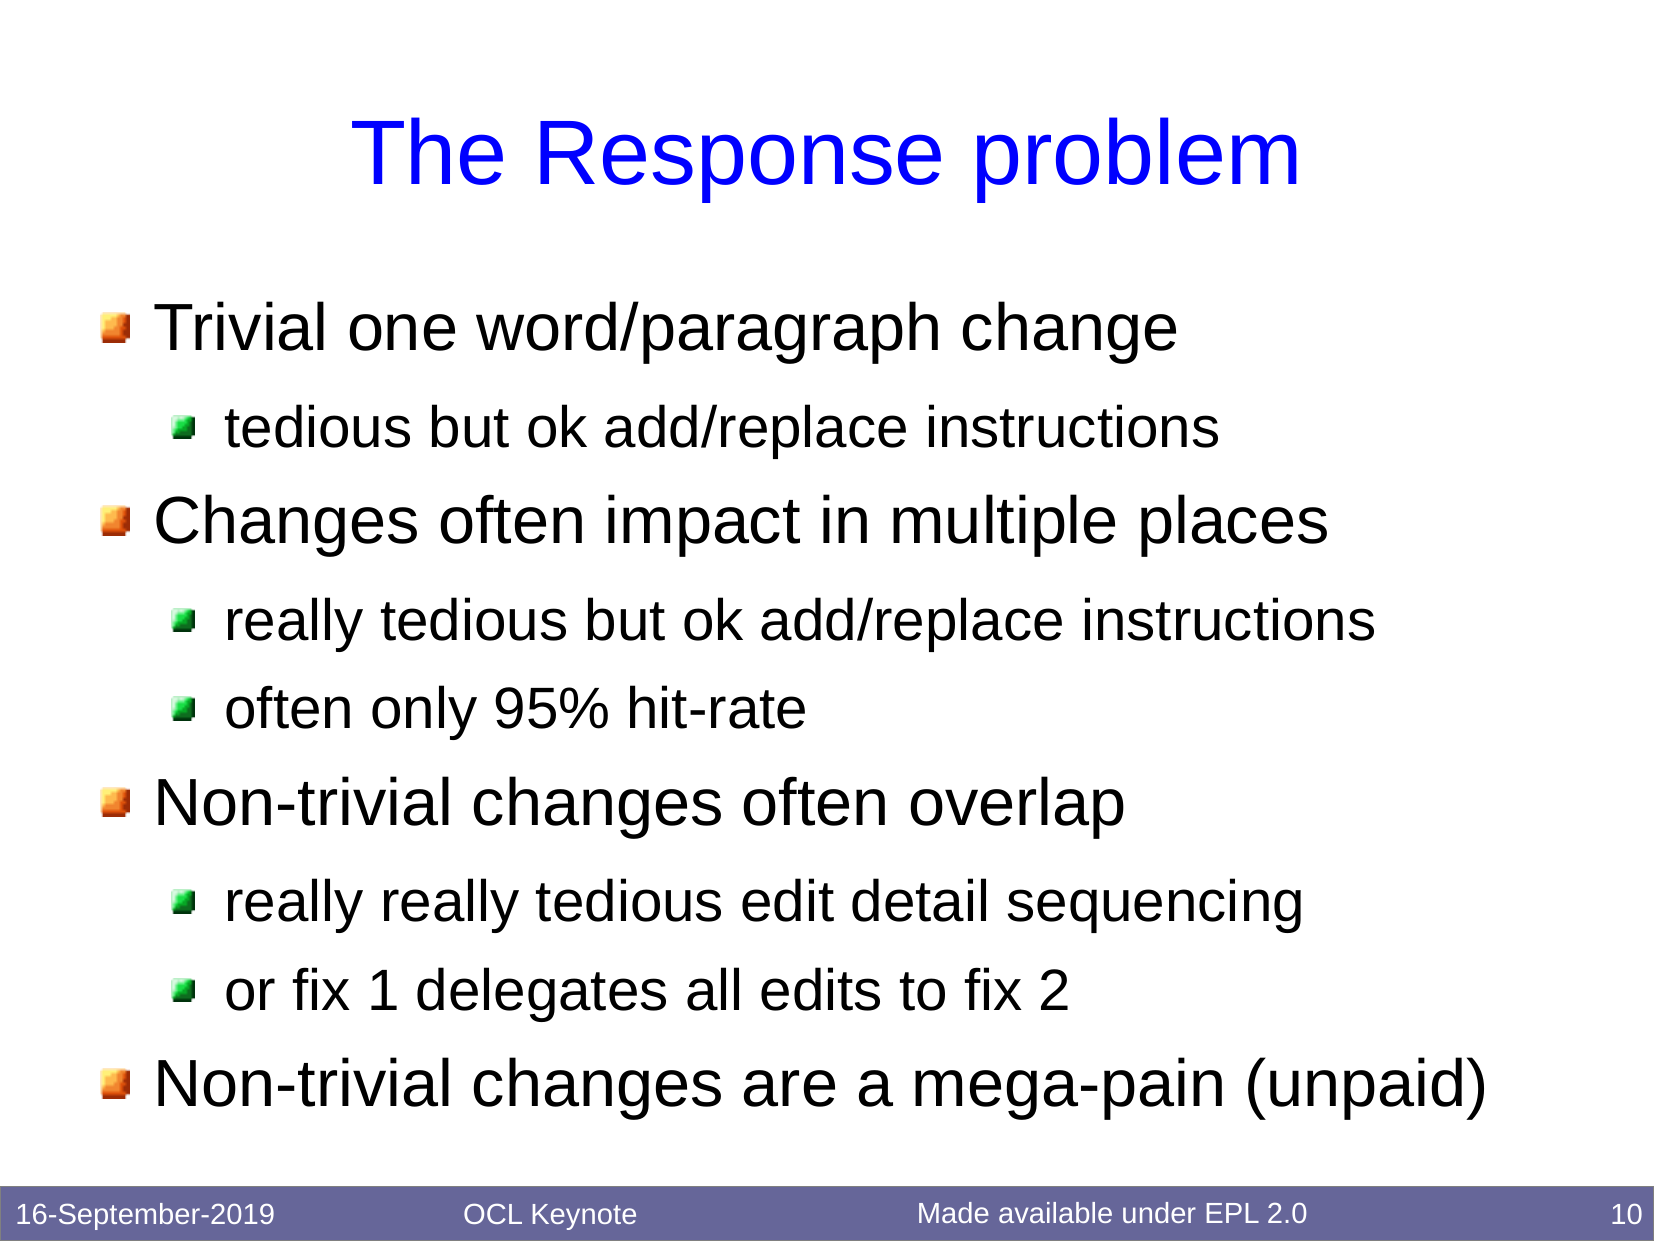

# The Response problem
Trivial one word/paragraph change
tedious but ok add/replace instructions
Changes often impact in multiple places
really tedious but ok add/replace instructions
often only 95% hit-rate
Non-trivial changes often overlap
really really tedious edit detail sequencing
or fix 1 delegates all edits to fix 2
Non-trivial changes are a mega-pain (unpaid)
16-September-2019
OCL Keynote
10